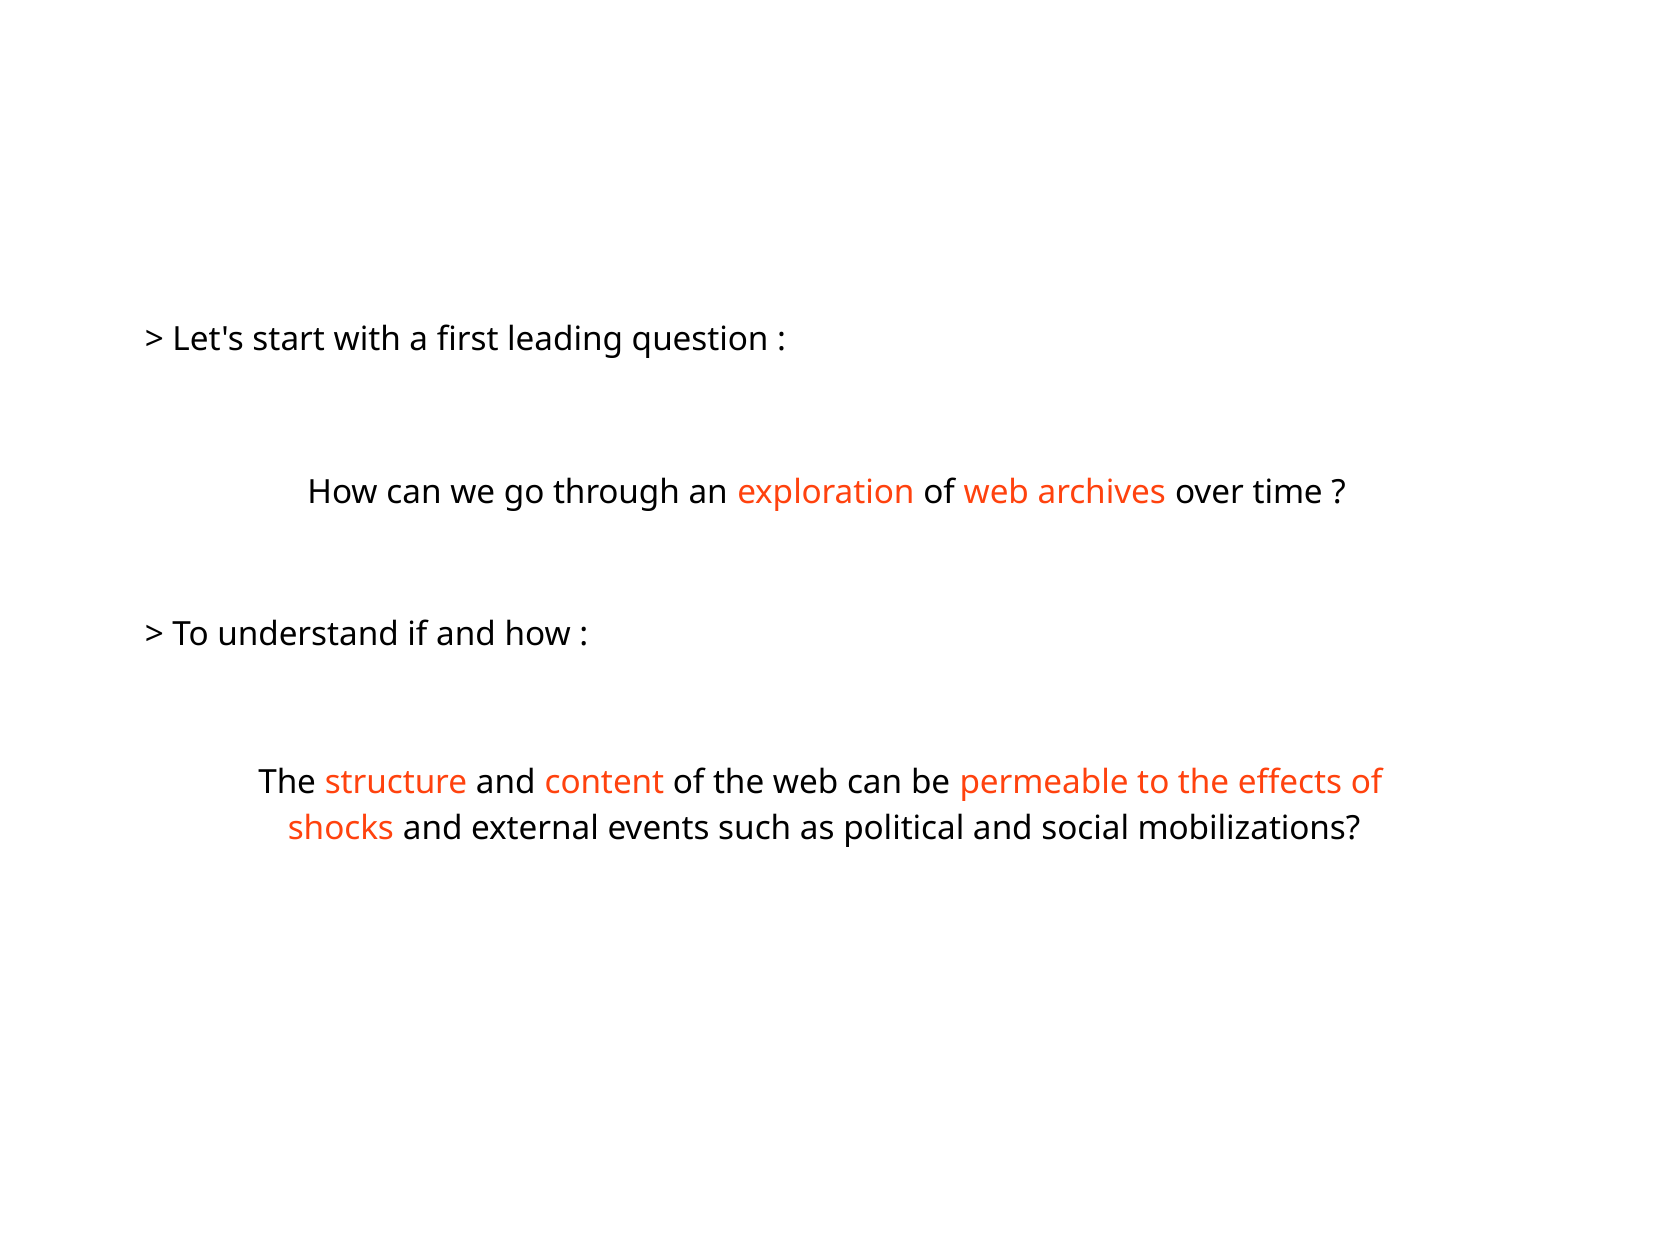

> Let's start with a first leading question :
How can we go through an exploration of web archives over time ?
> To understand if and how :
The structure and content of the web can be permeable to the effects of
shocks and external events such as political and social mobilizations?